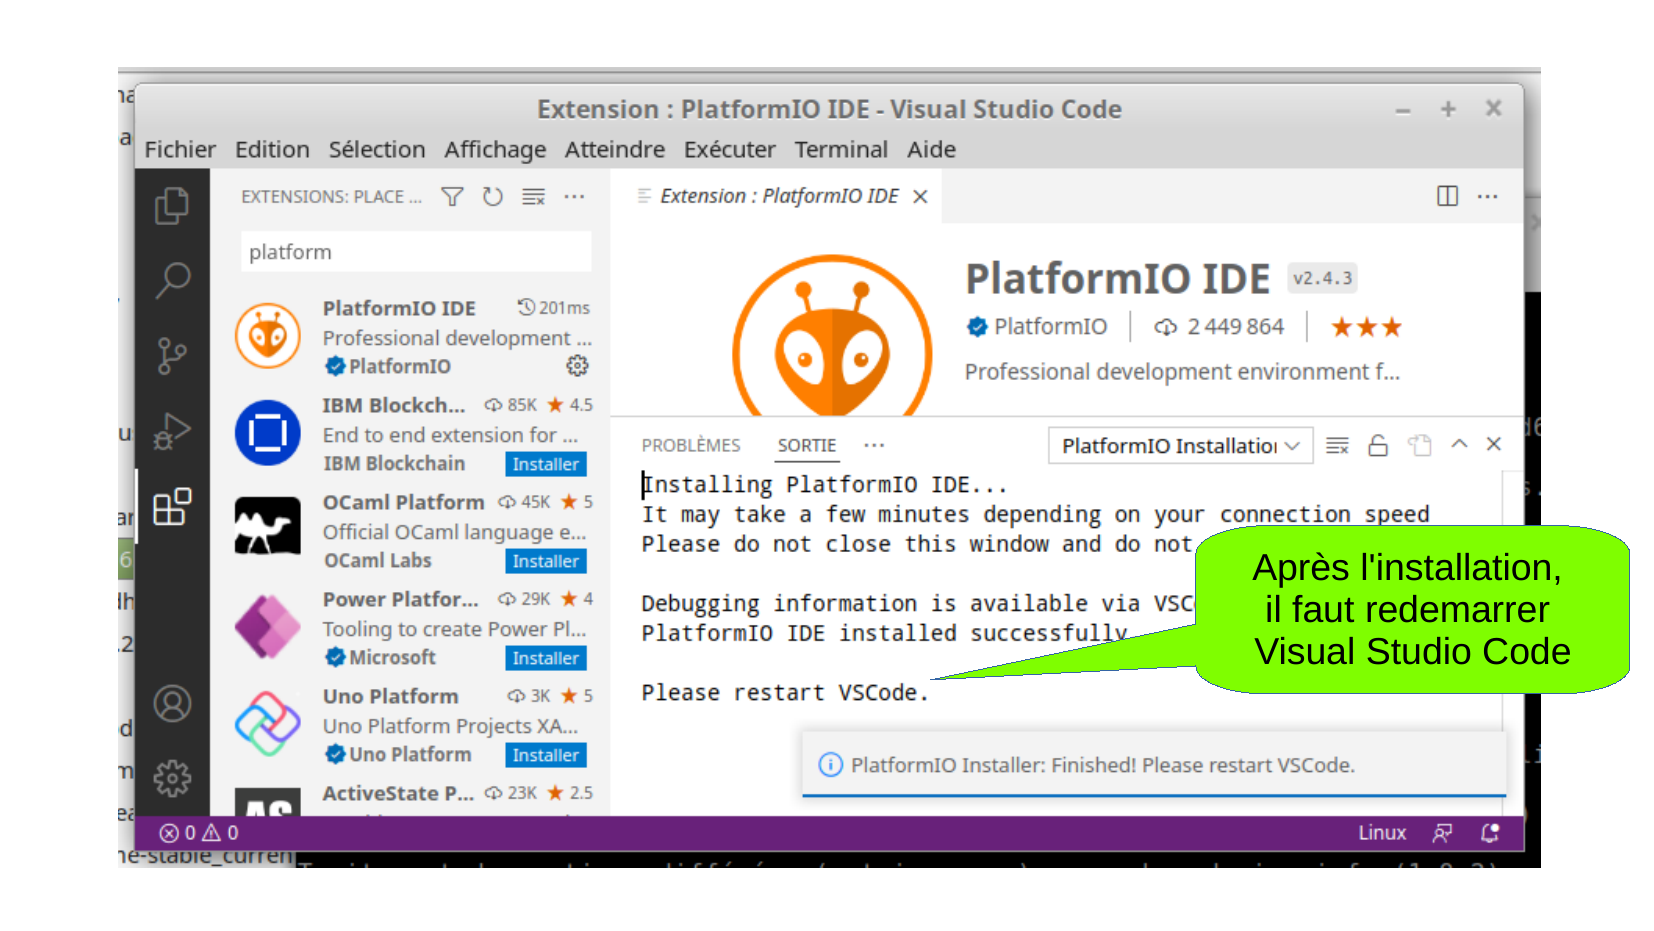

Après l'installation,
il faut redemarrer
Visual Studio Code